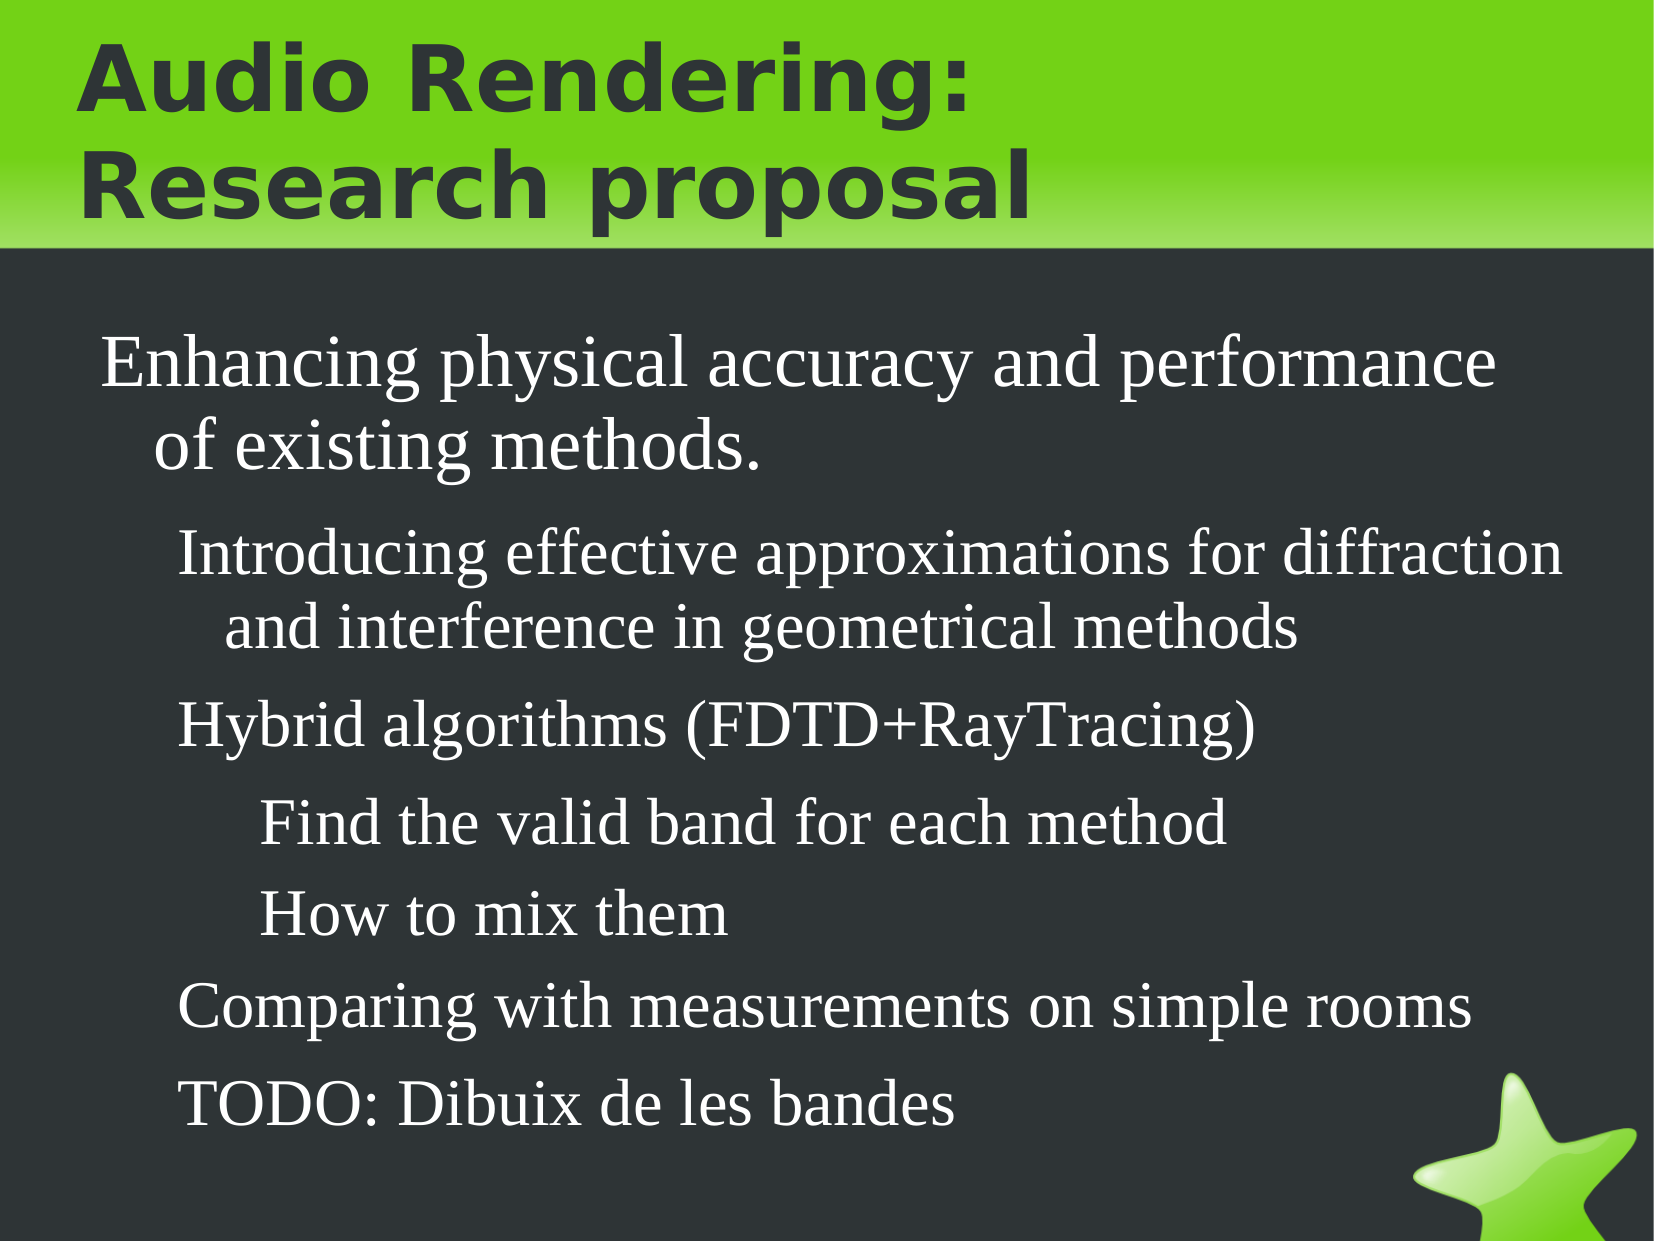

# Audio Rendering: Research proposal
Enhancing physical accuracy and performance of existing methods.
Introducing effective approximations for diffraction and interference in geometrical methods
Hybrid algorithms (FDTD+RayTracing)
Find the valid band for each method
How to mix them
Comparing with measurements on simple rooms
TODO: Dibuix de les bandes